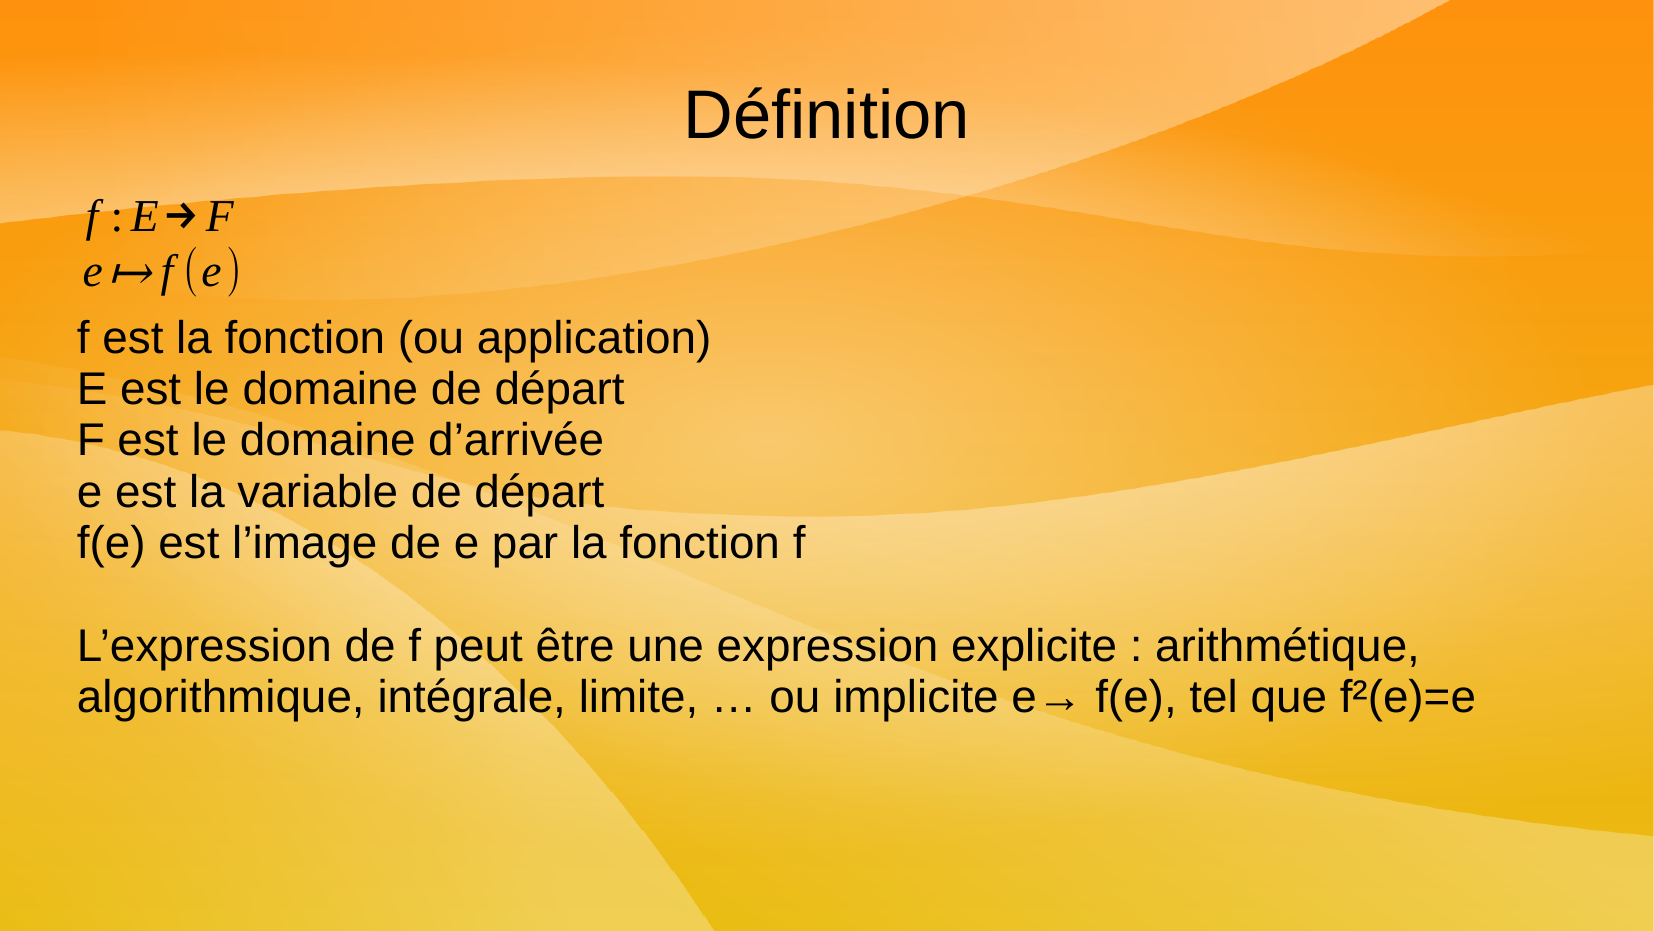

# Définition
f est la fonction (ou application)
E est le domaine de départ
F est le domaine d’arrivée
e est la variable de départ
f(e) est l’image de e par la fonction f
L’expression de f peut être une expression explicite : arithmétique, algorithmique, intégrale, limite, … ou implicite e→ f(e), tel que f²(e)=e